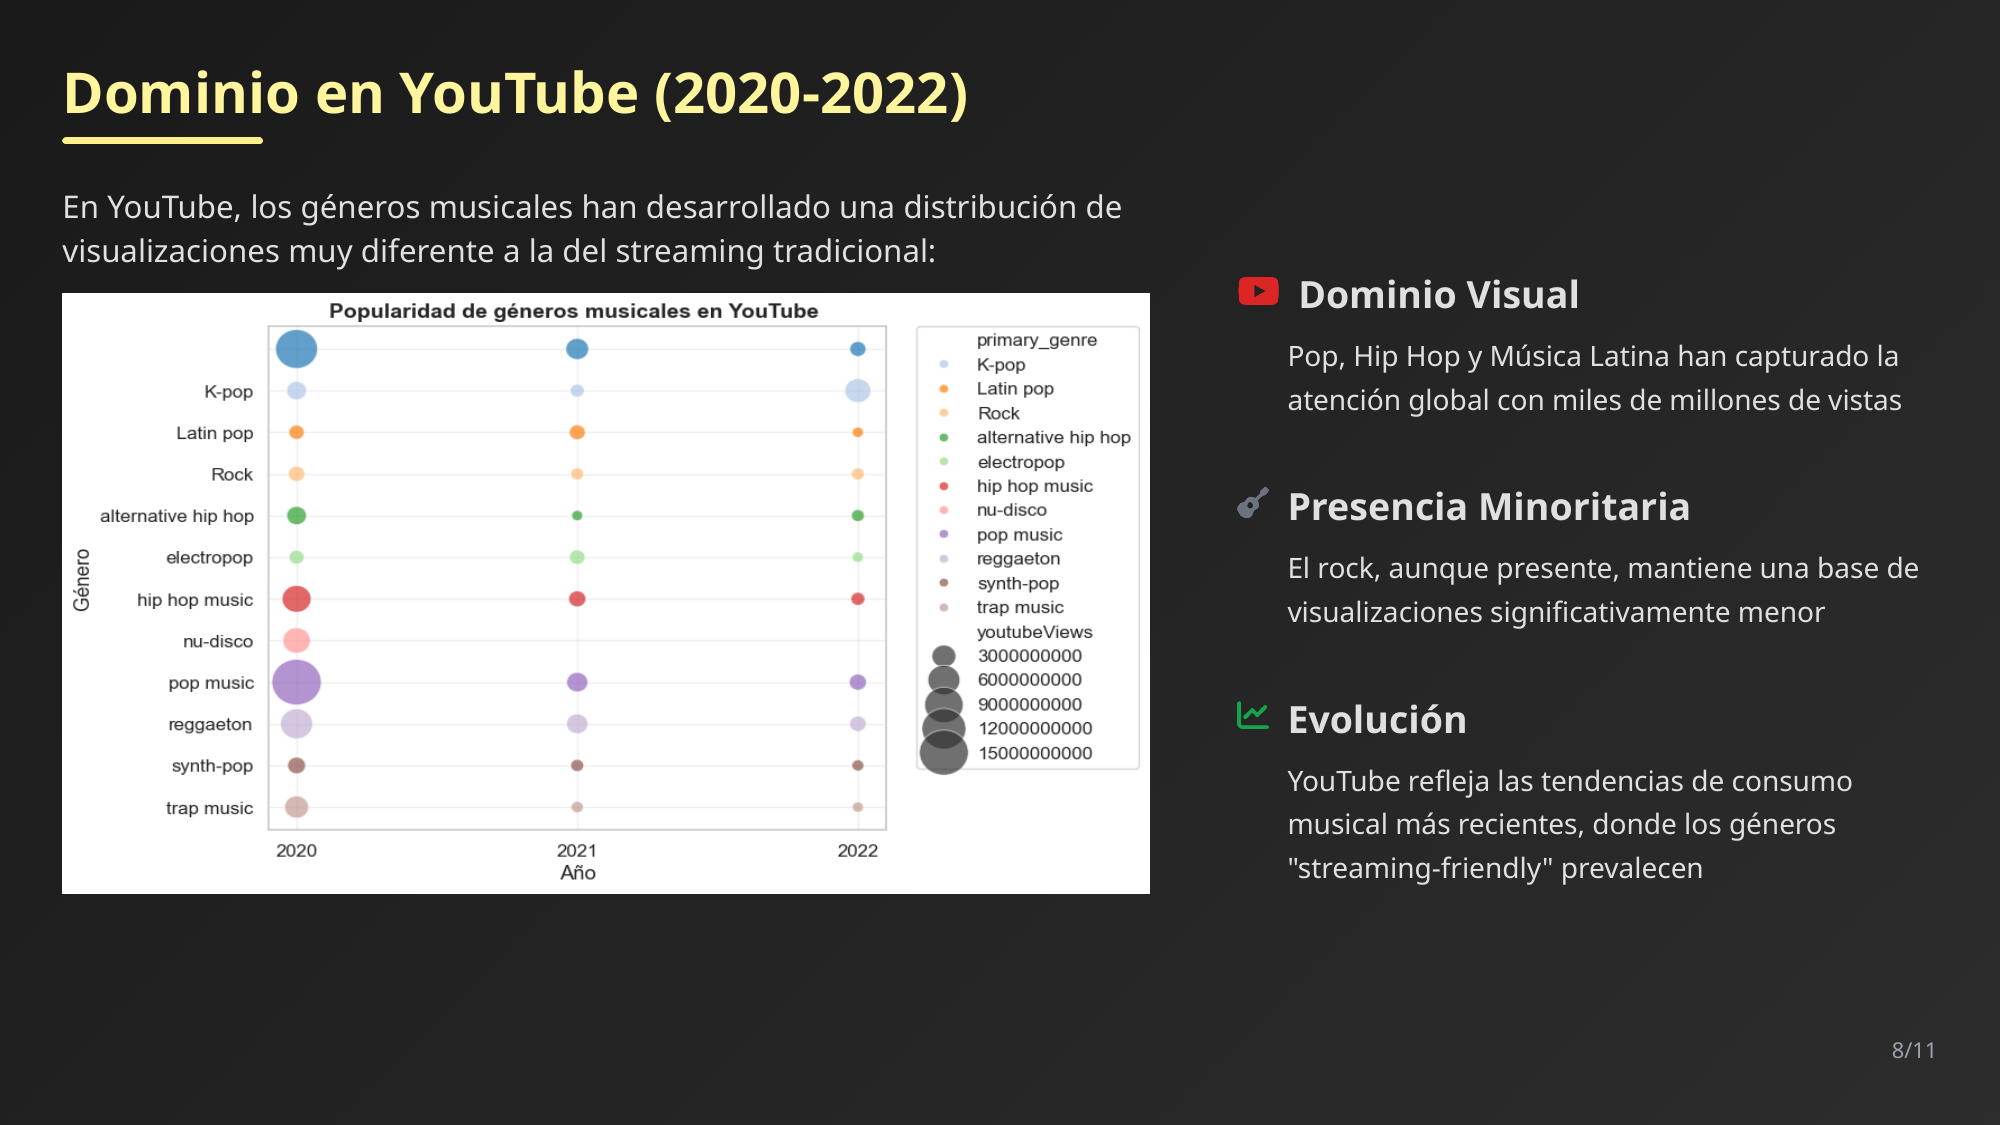

Dominio en YouTube (2020-2022)
En YouTube, los géneros musicales han desarrollado una distribución de visualizaciones muy diferente a la del streaming tradicional:
Dominio Visual
Pop, Hip Hop y Música Latina han capturado la atención global con miles de millones de vistas
Presencia Minoritaria
El rock, aunque presente, mantiene una base de visualizaciones significativamente menor
Evolución
YouTube refleja las tendencias de consumo musical más recientes, donde los géneros "streaming-friendly" prevalecen
8/11